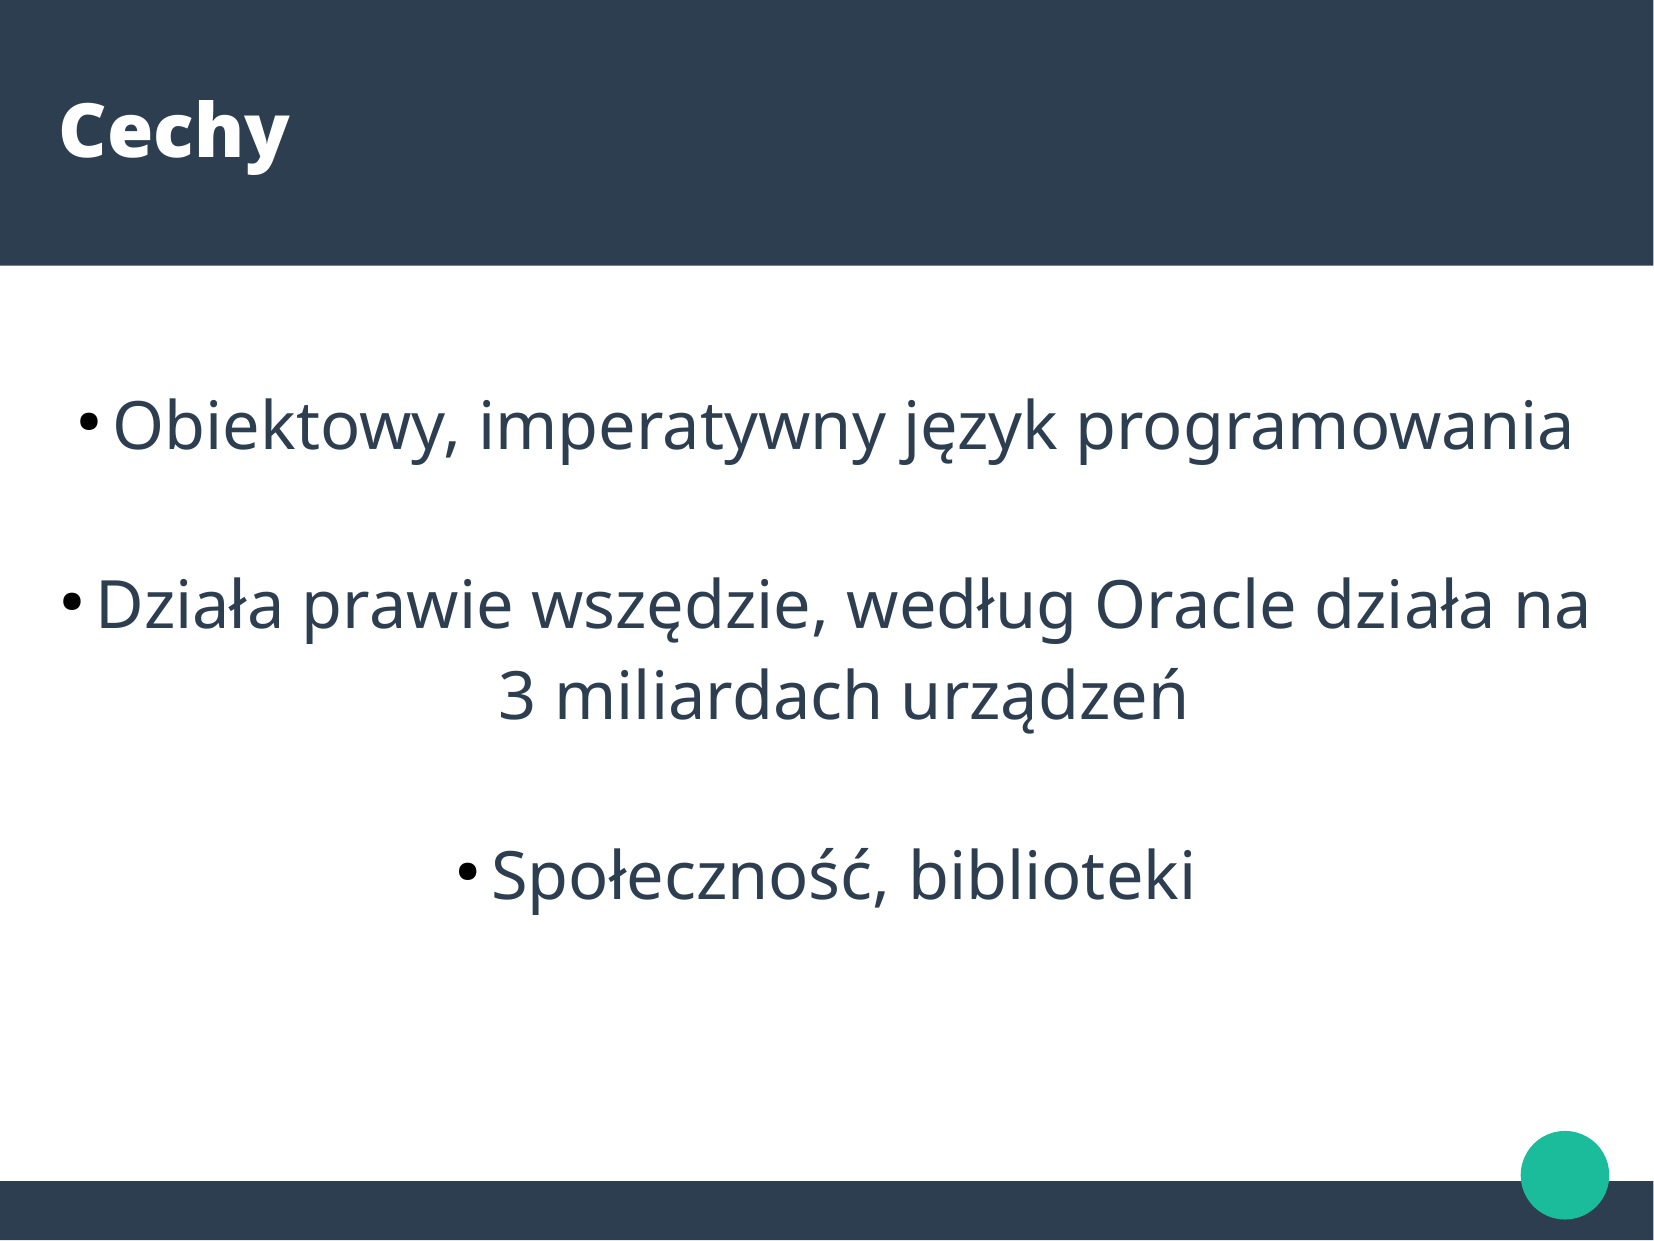

# Cechy
Obiektowy, imperatywny język programowania
Działa prawie wszędzie, według Oracle działa na 3 miliardach urządzeń
Społeczność, biblioteki